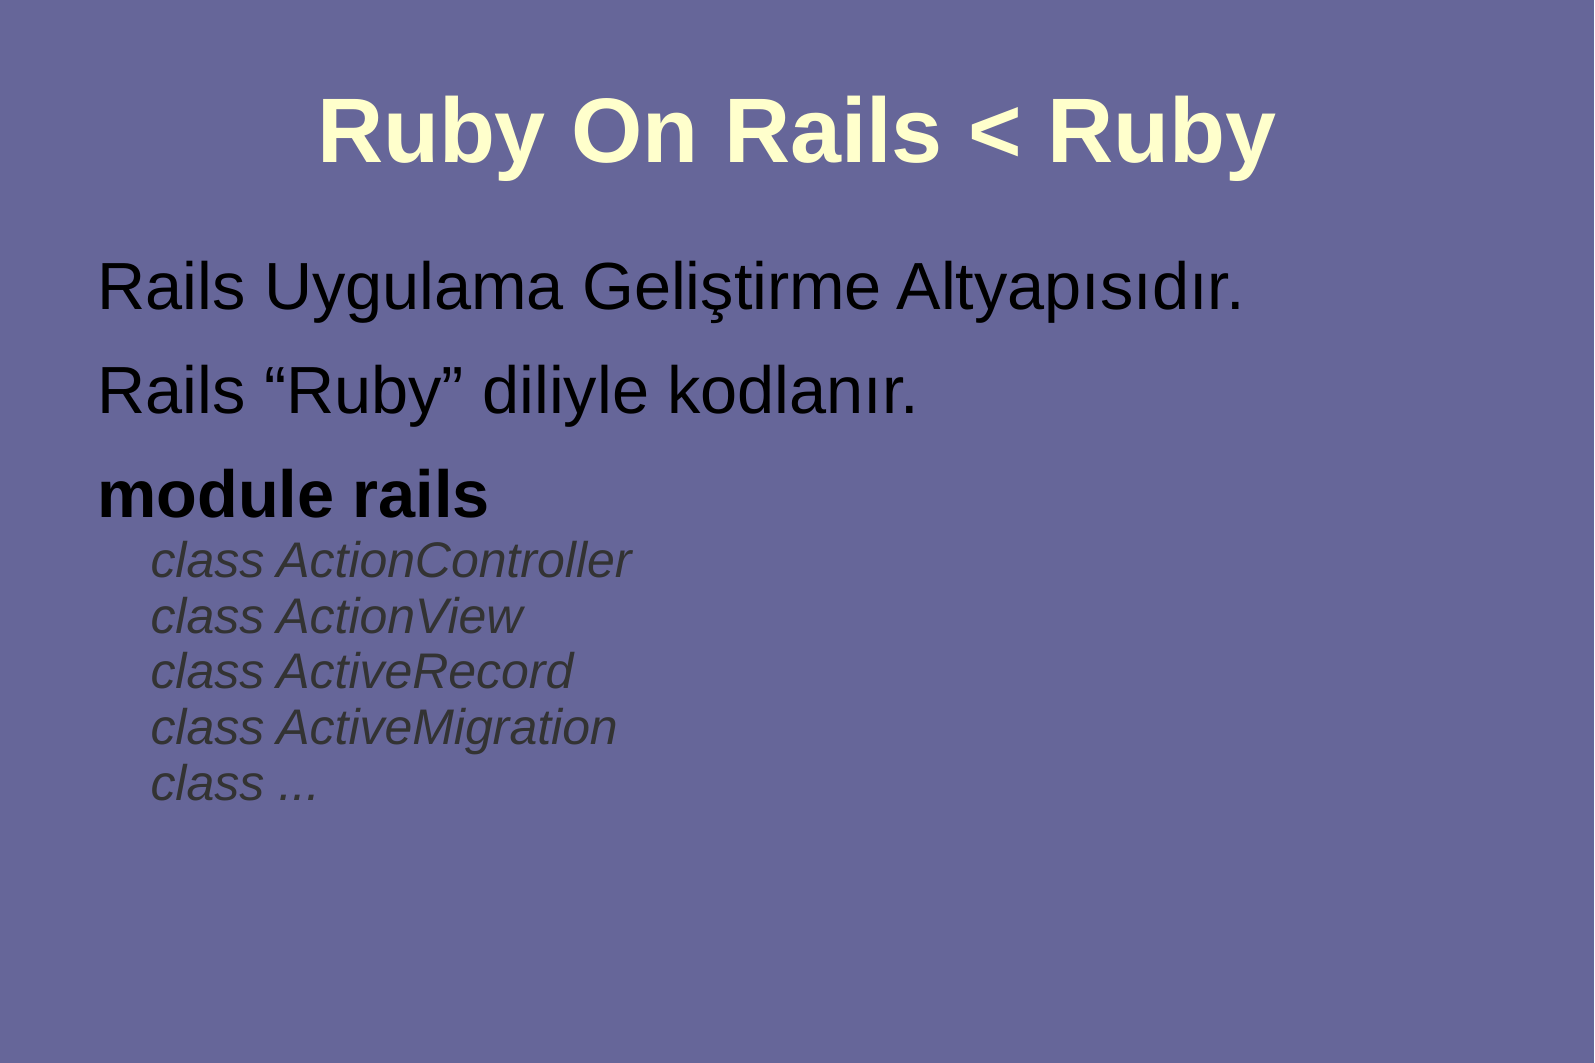

# Ruby On Rails < Ruby
Rails Uygulama Geliştirme Altyapısıdır.
Rails “Ruby” diliyle kodlanır.
module rails
class ActionController
class ActionView
class ActiveRecord
class ActiveMigration
class ...